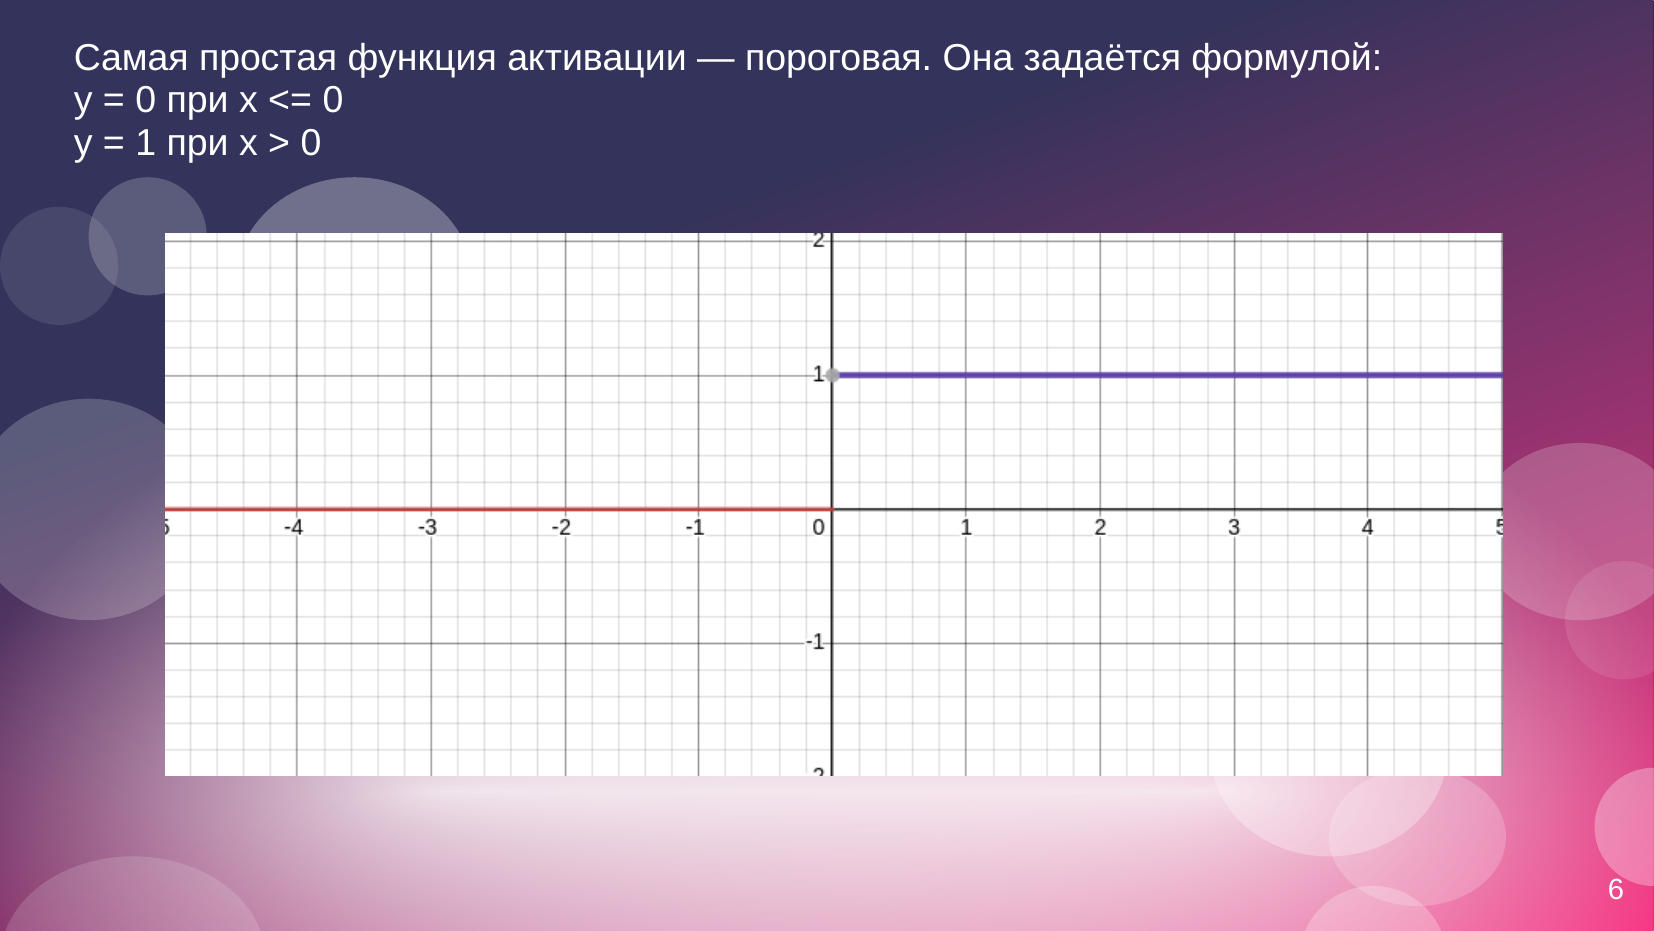

Самая простая функция активации — пороговая. Она задаётся формулой:
y = 0 при x <= 0
y = 1 при x > 0